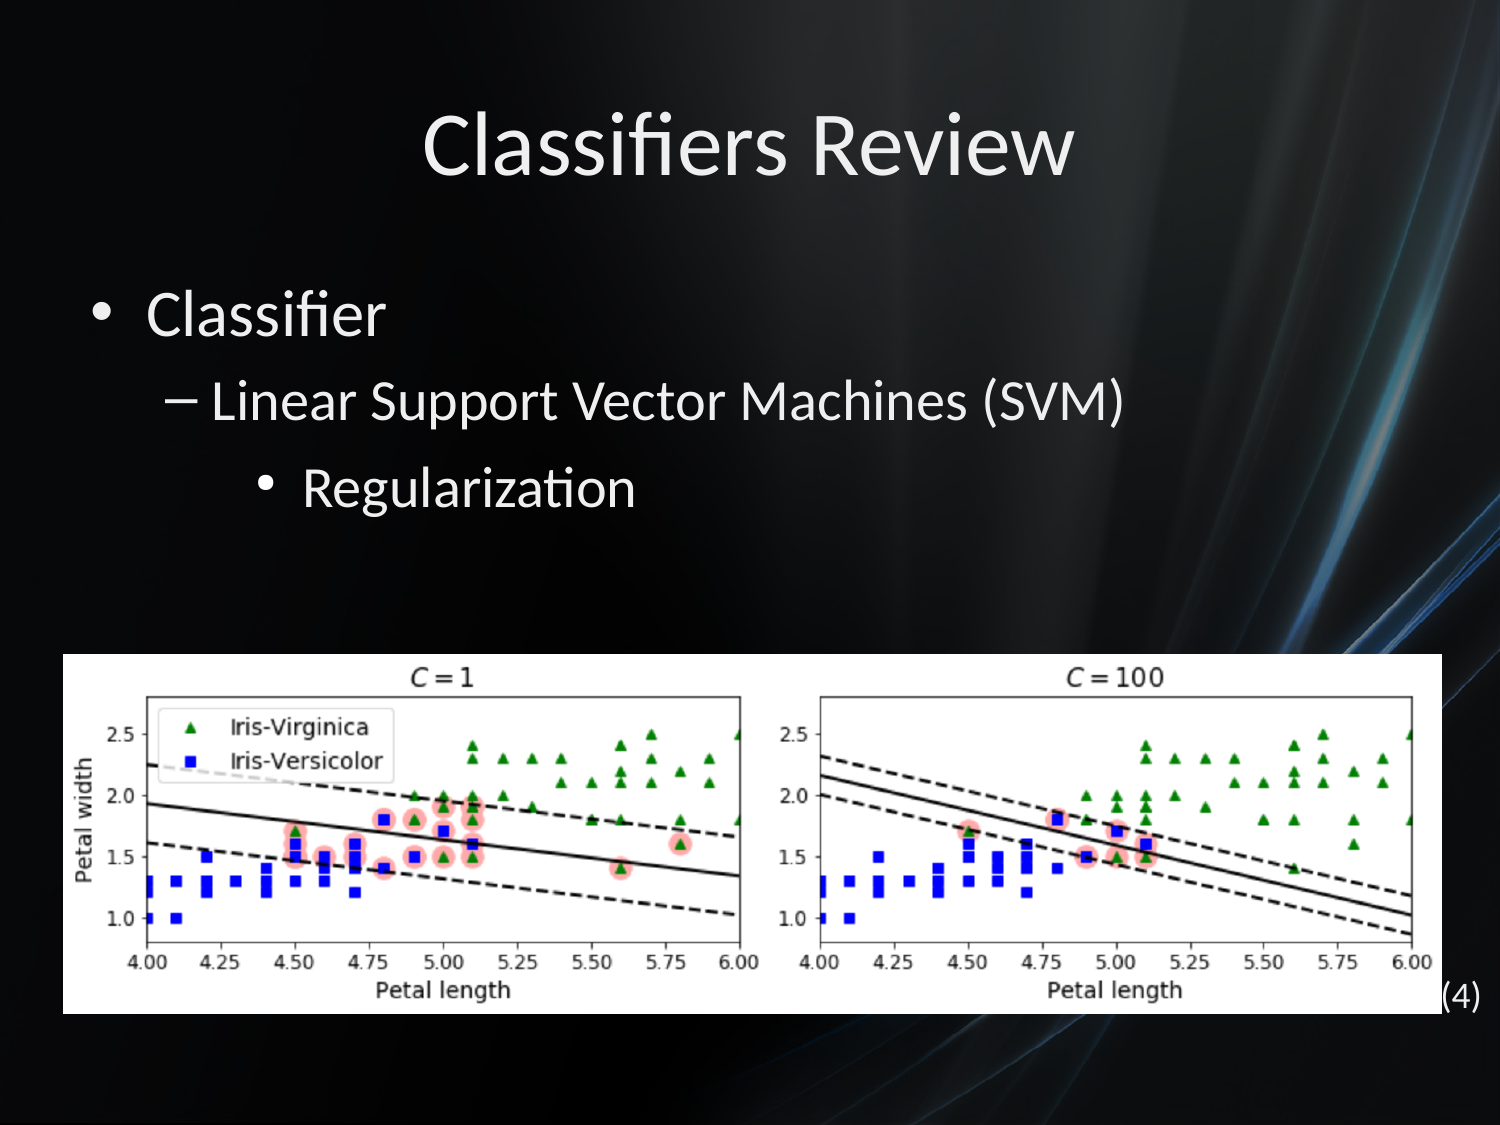

# Classifiers Review
Classifier
Linear Support Vector Machines (SVM)
Regularization
(4)